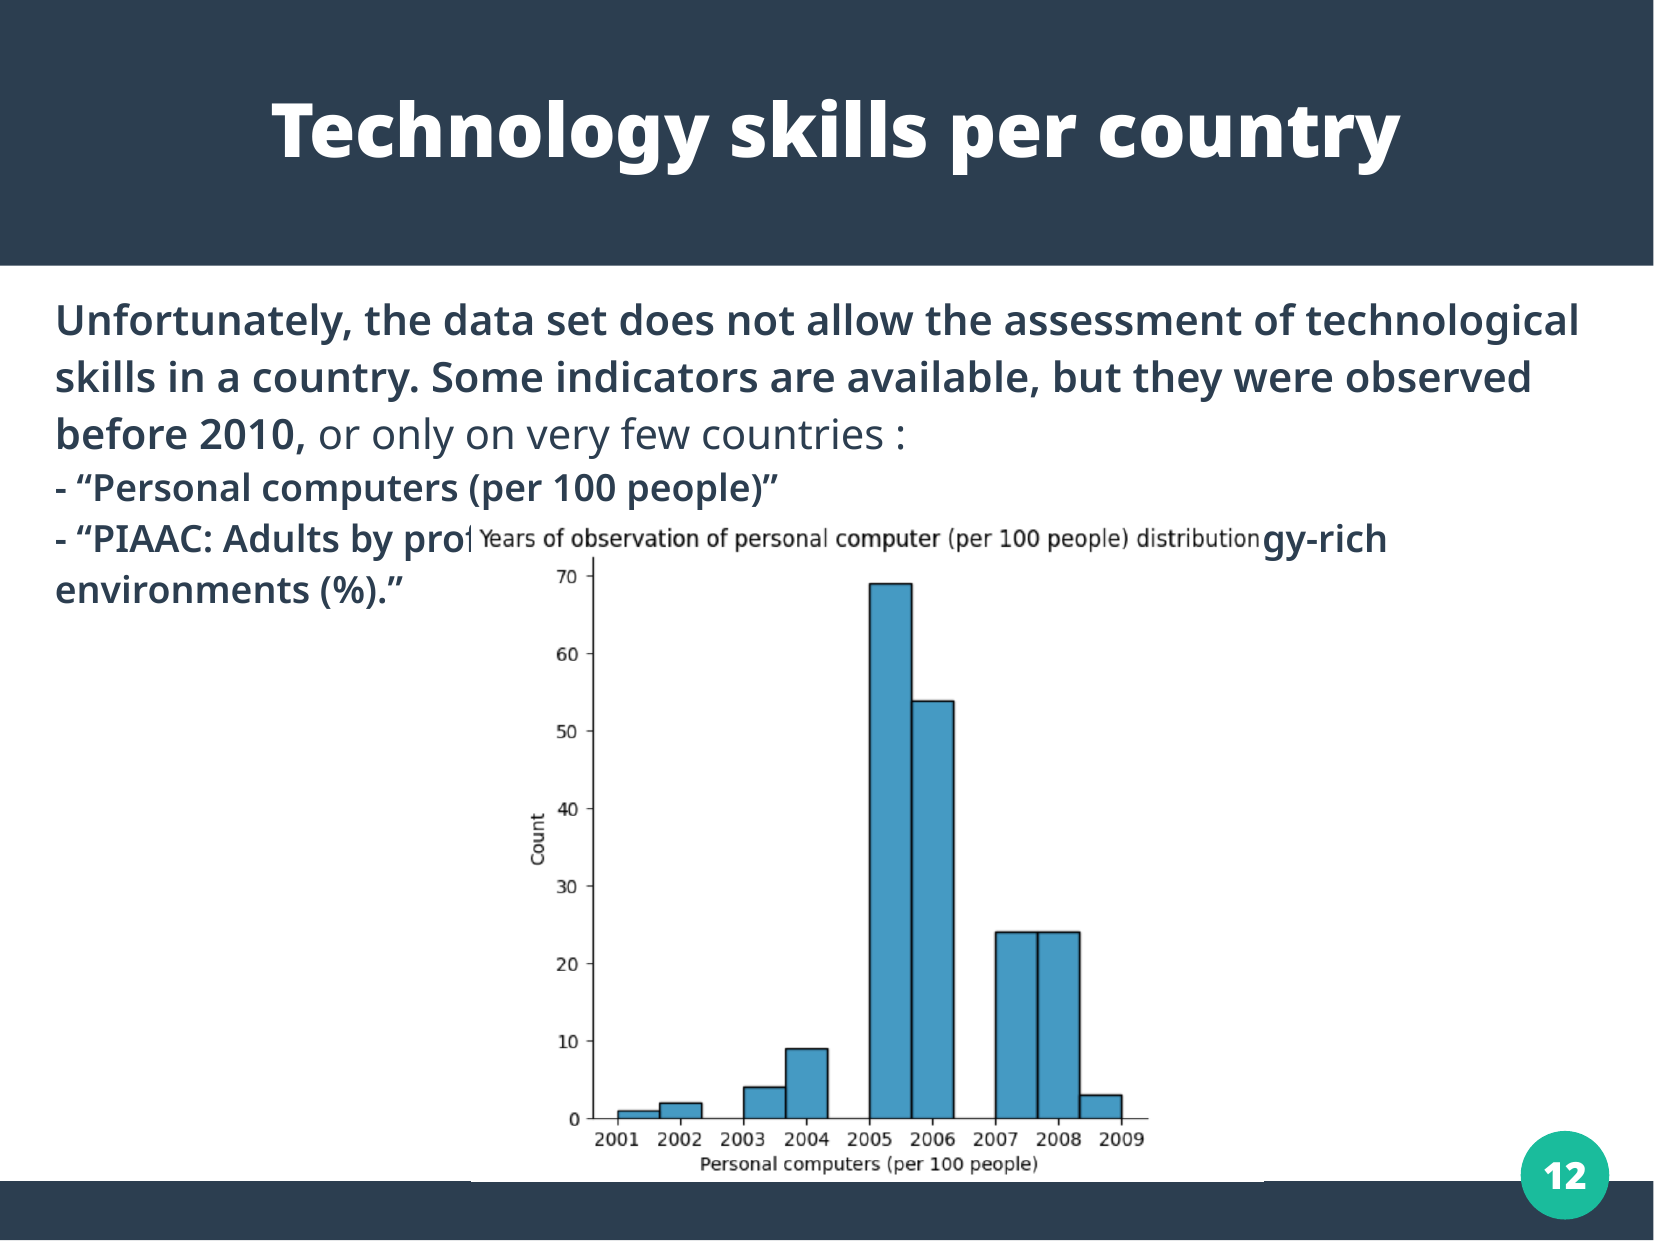

# Technology skills per country
Unfortunately, the data set does not allow the assessment of technological skills in a country. Some indicators are available, but they were observed before 2010, or only on very few countries :
- “Personal computers (per 100 people)”
- “PIAAC: Adults by proficiency level in problem solving in technology-rich environments (%).”
12